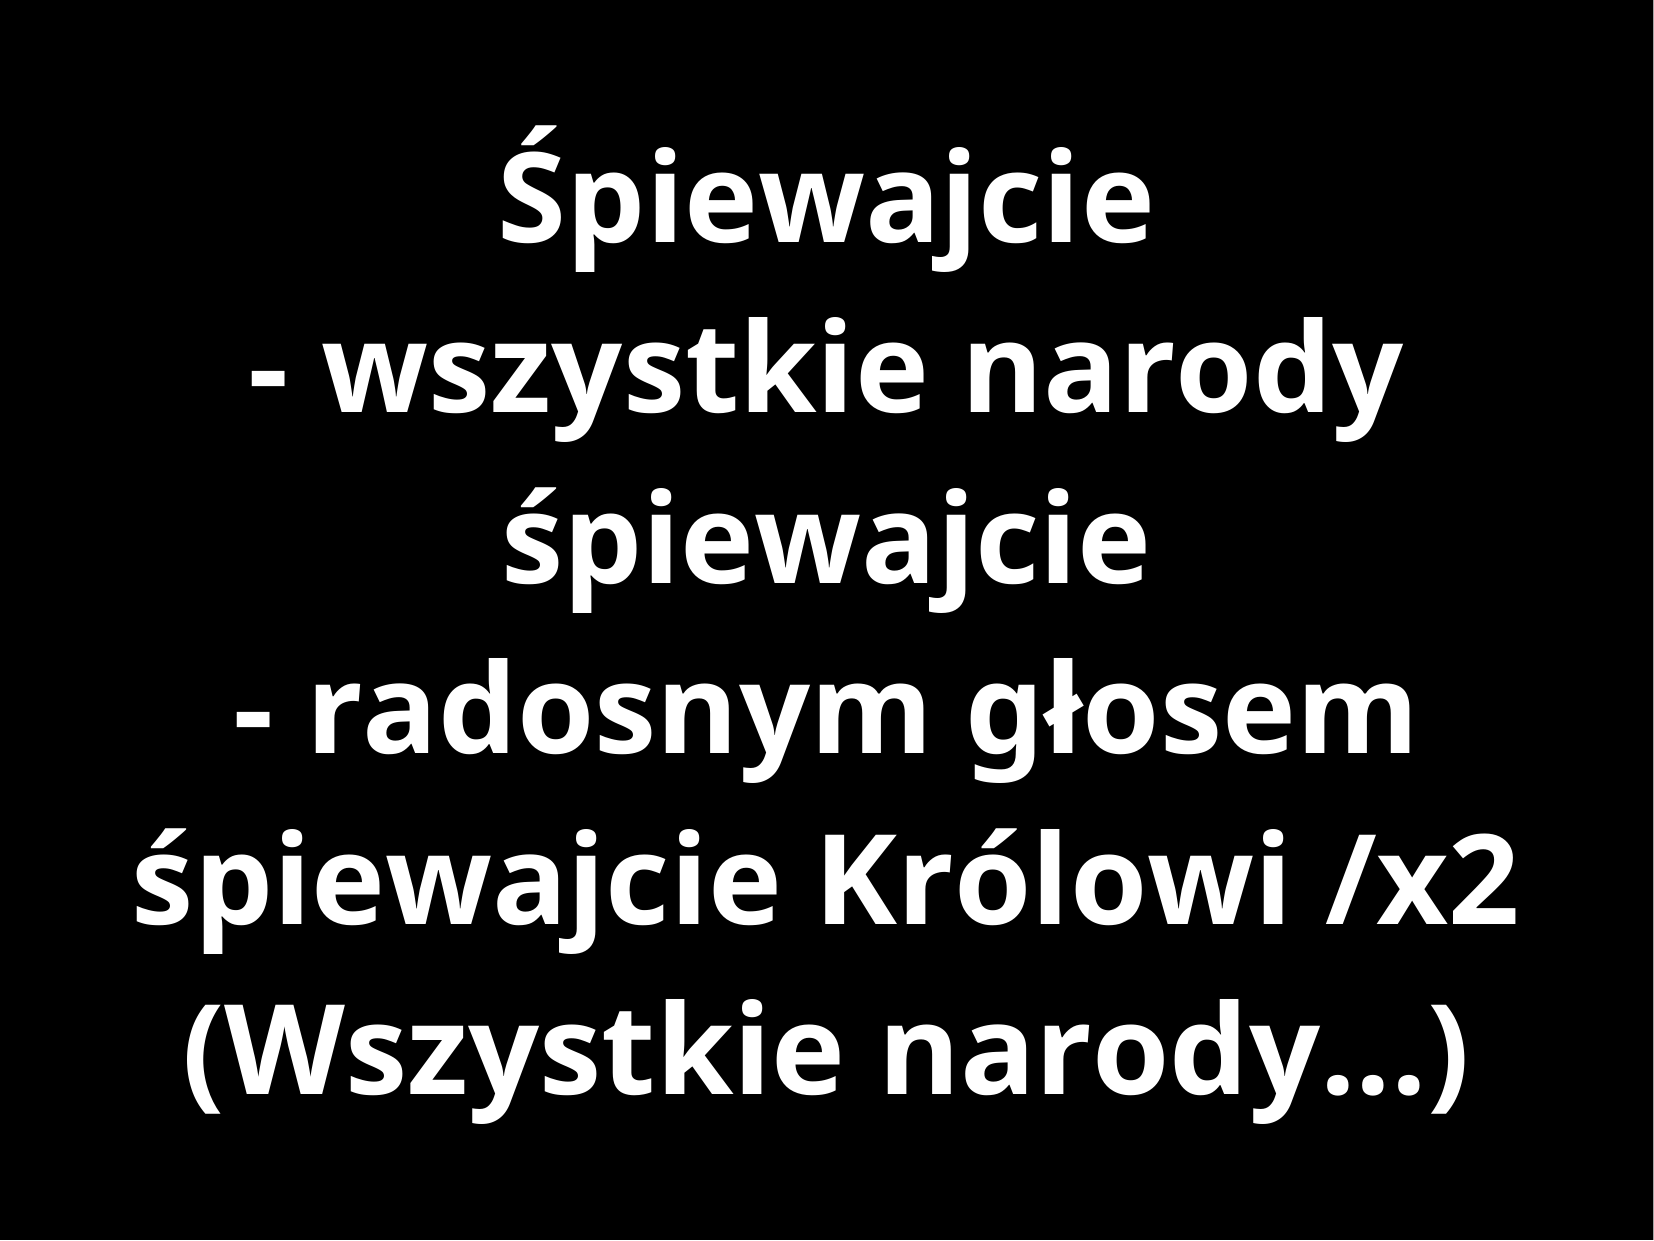

# Śpiewajcie - wszystkie narody śpiewajcie - radosnym głosem śpiewajcie Królowi /x2 (Wszystkie narody...)